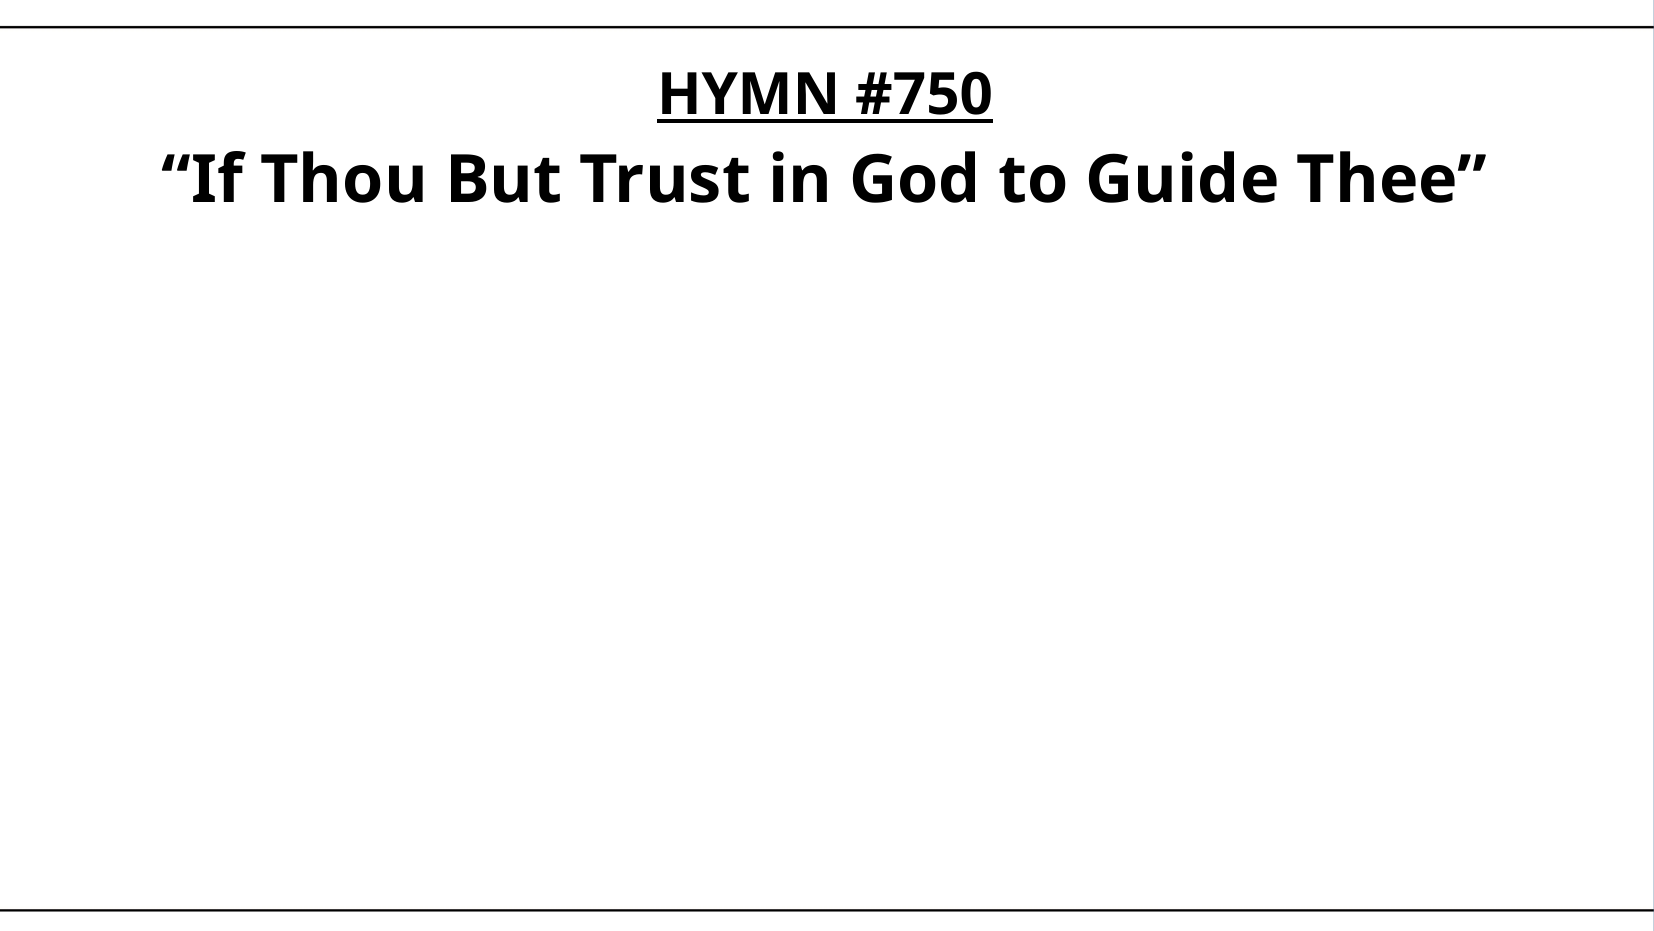

HYMN #750
“If Thou But Trust in God to Guide Thee”